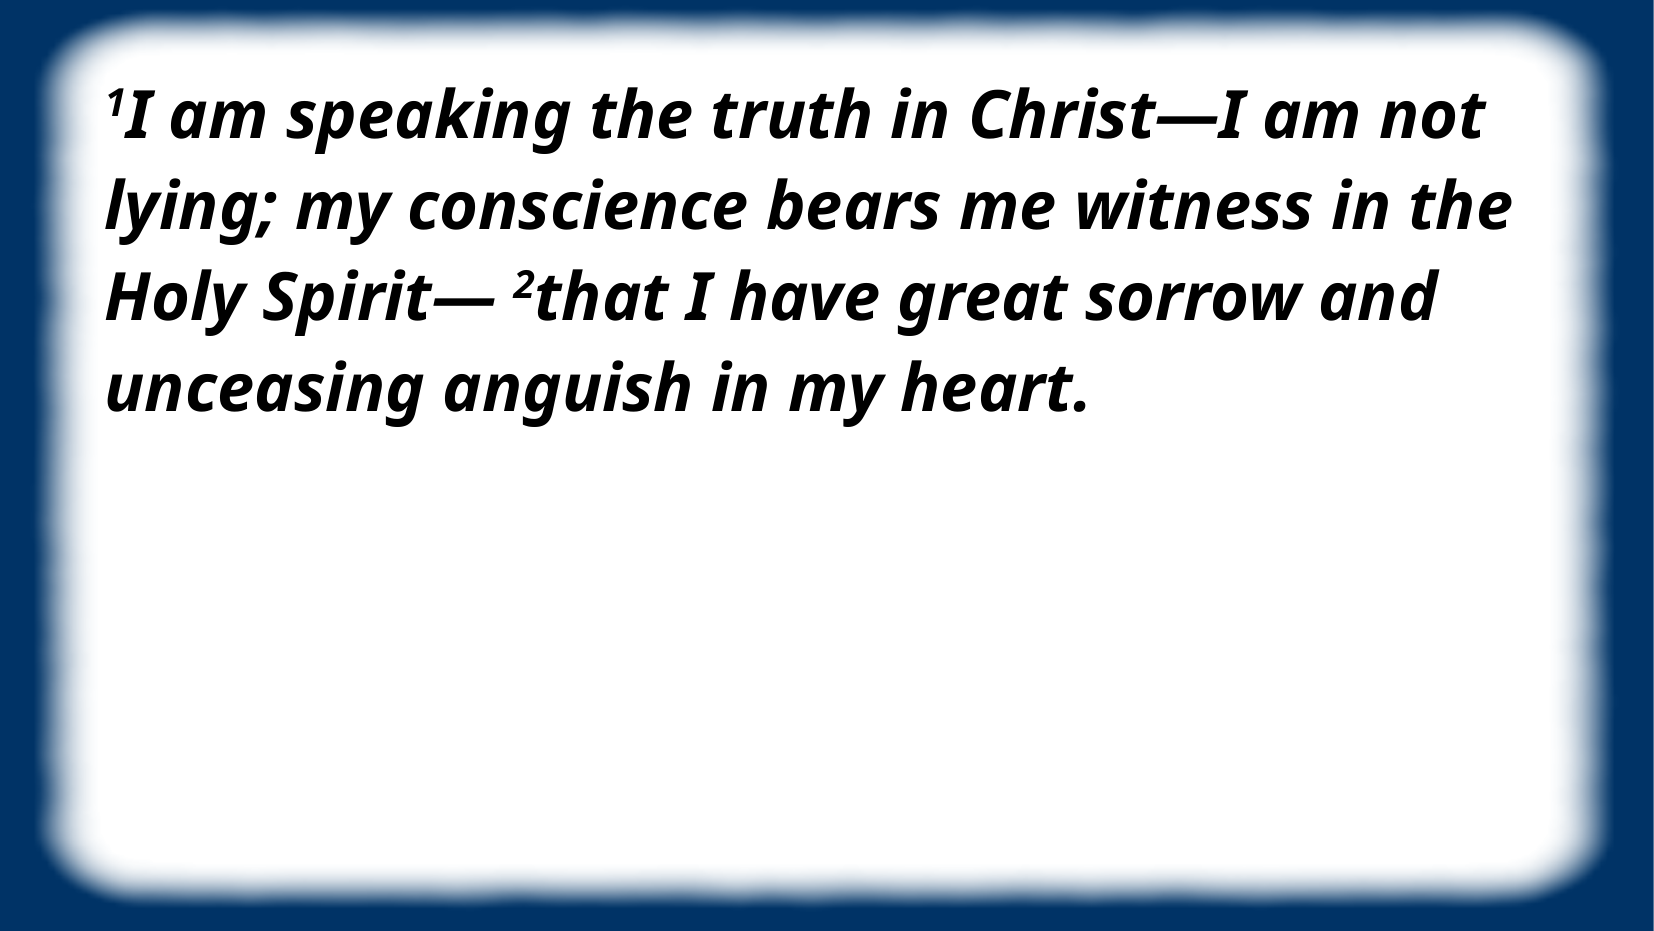

1I am speaking the truth in Christ—I am not lying; my conscience bears me witness in the Holy Spirit— 2that I have great sorrow and unceasing anguish in my heart.